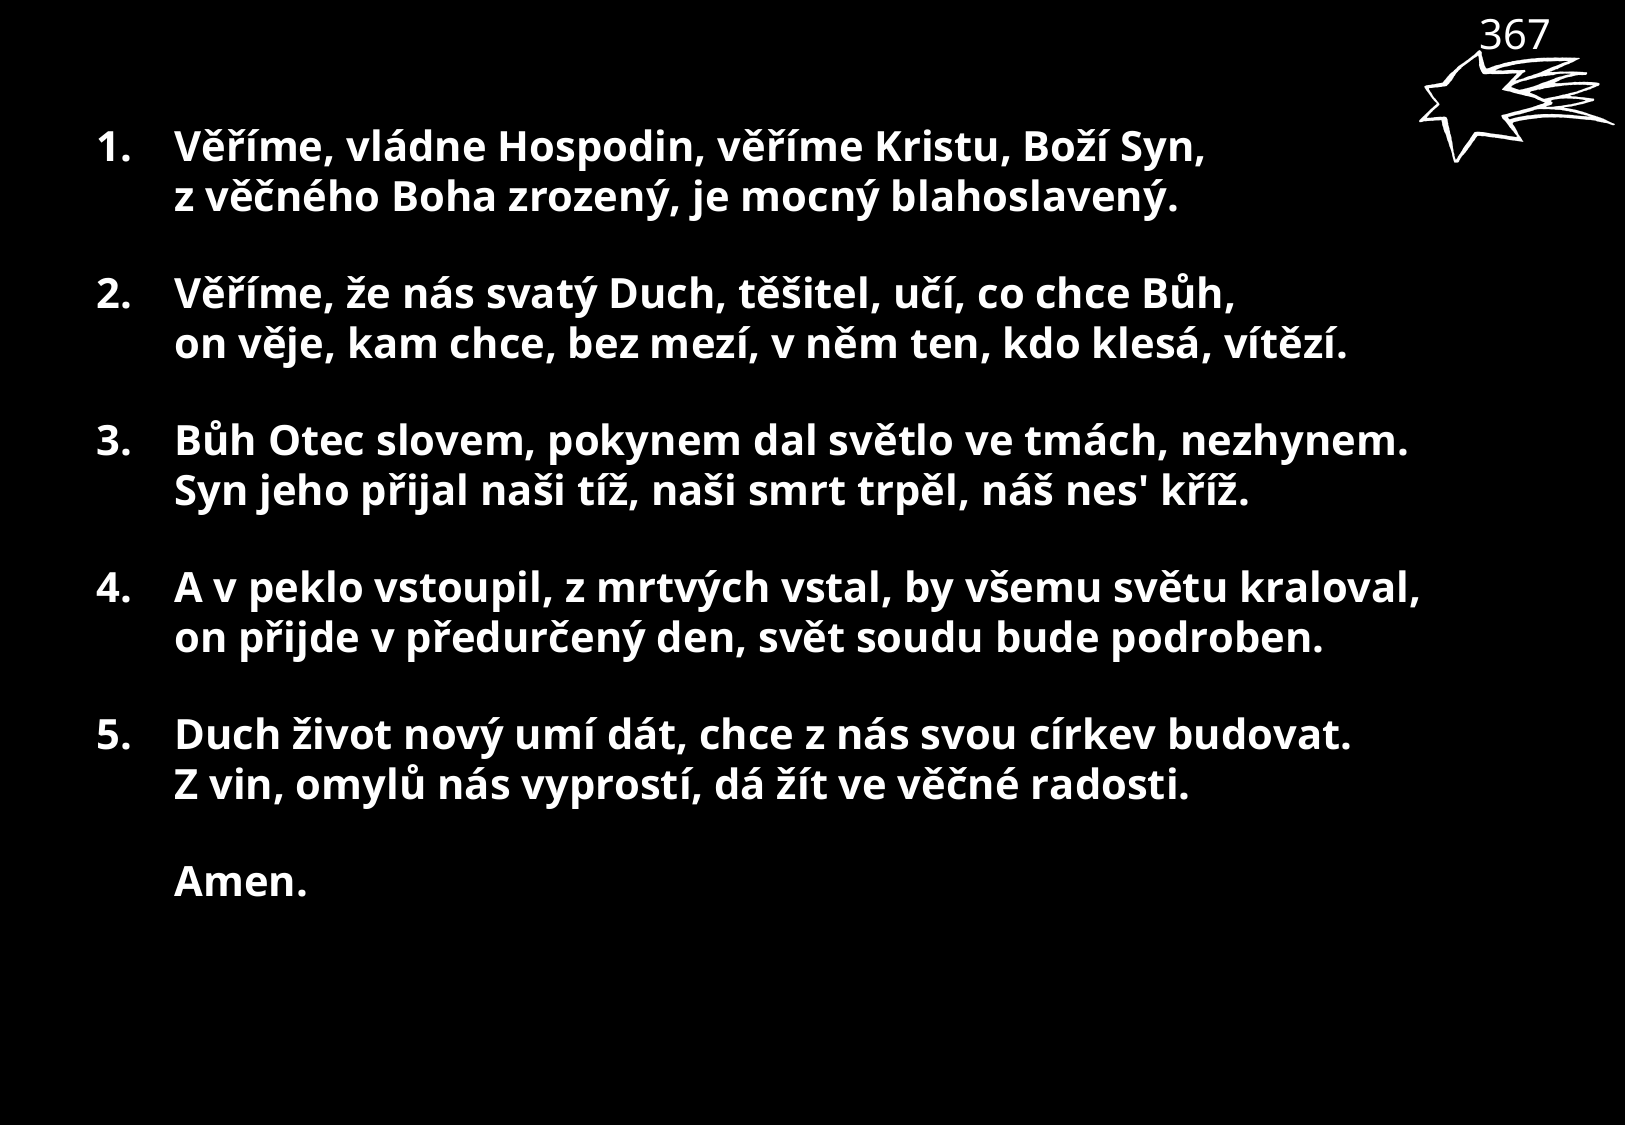

367
# 1. 	Věříme, vládne Hospodin, věříme Kristu, Boží Syn, z věčného Boha zrozený, je mocný blahoslavený.
Věříme, že nás svatý Duch, těšitel, učí, co chce Bůh,
on věje, kam chce, bez mezí, v něm ten, kdo klesá, vítězí.
Bůh Otec slovem, pokynem dal světlo ve tmách, nezhynem.
Syn jeho přijal naši tíž, naši smrt trpěl, náš nes' kříž.
4.	A v peklo vstoupil, z mrtvých vstal, by všemu světu kraloval,
on přijde v předurčený den, svět soudu bude podroben.
Duch život nový umí dát, chce z nás svou církev budovat.
Z vin, omylů nás vyprostí, dá žít ve věčné radosti.
	Amen.